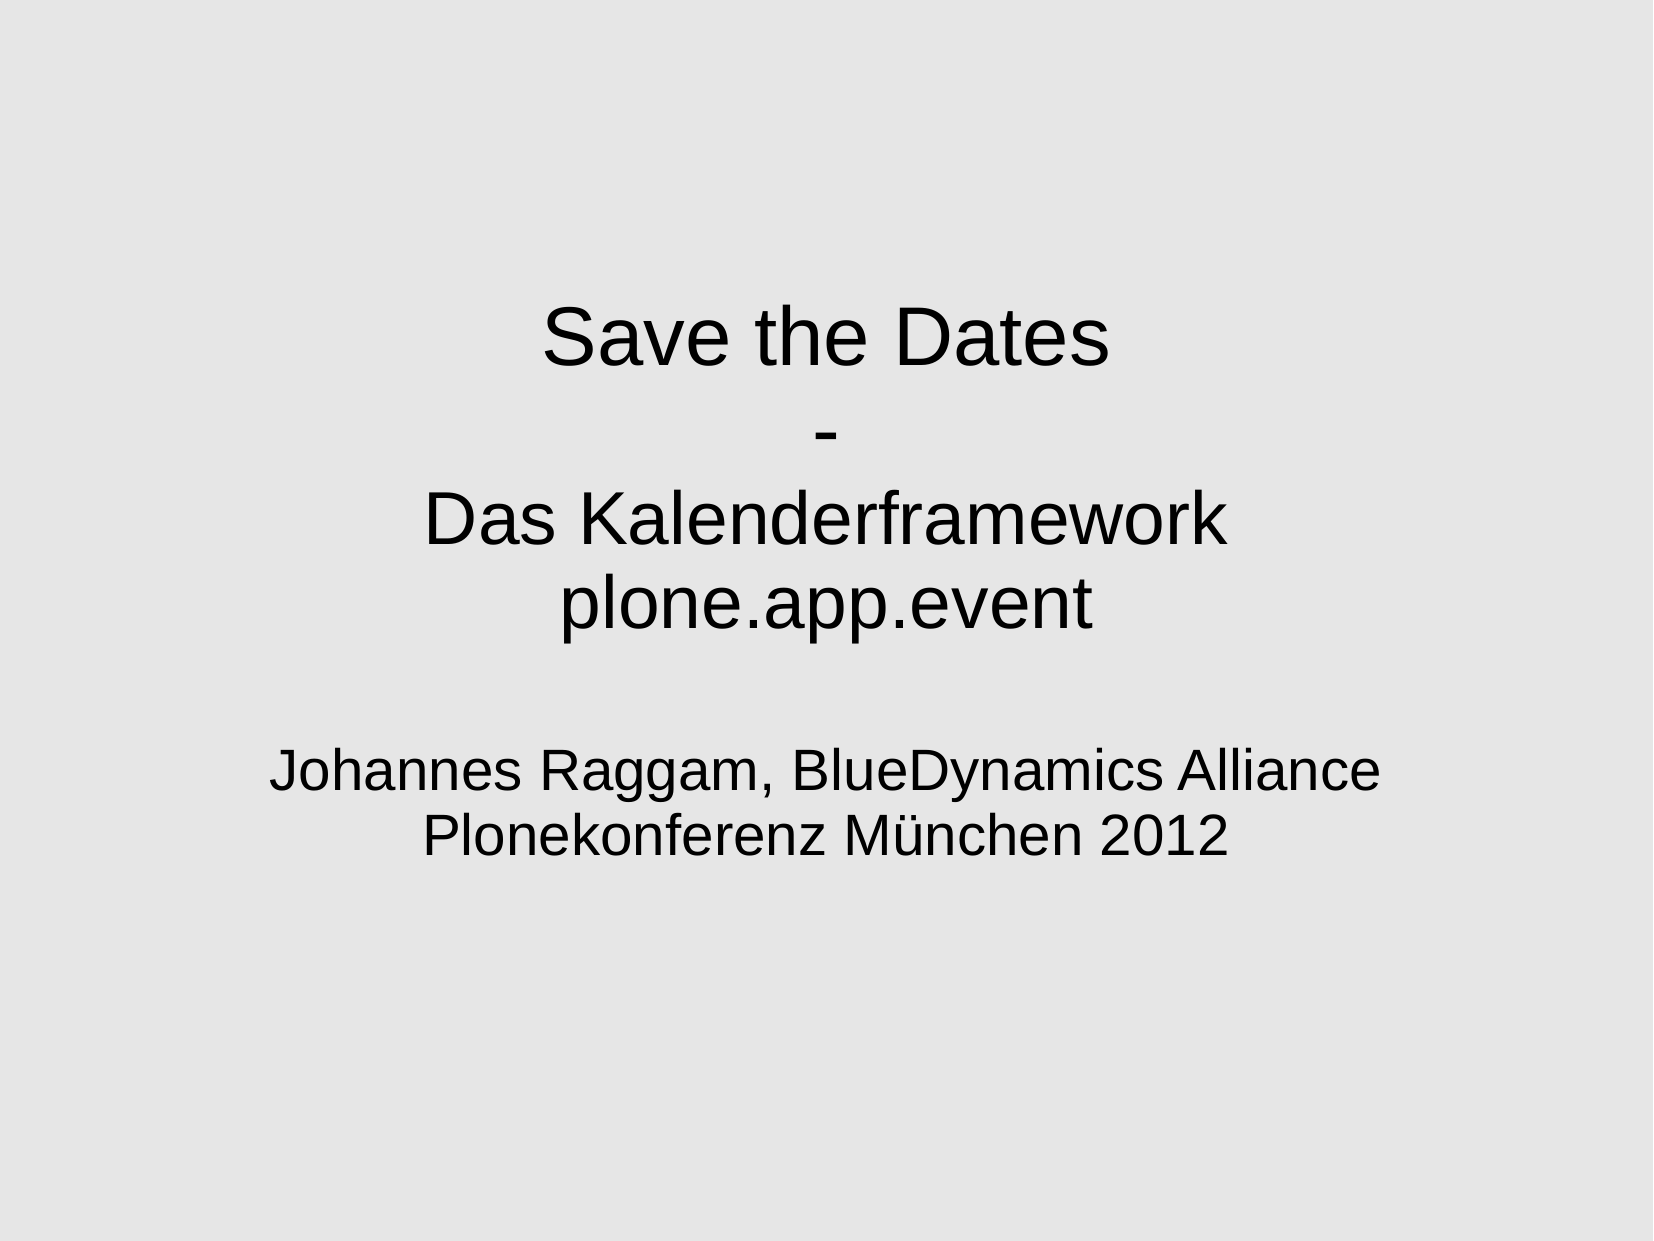

# Save the Dates
-
Das Kalenderframework
plone.app.event
Johannes Raggam, BlueDynamics Alliance
Plonekonferenz München 2012